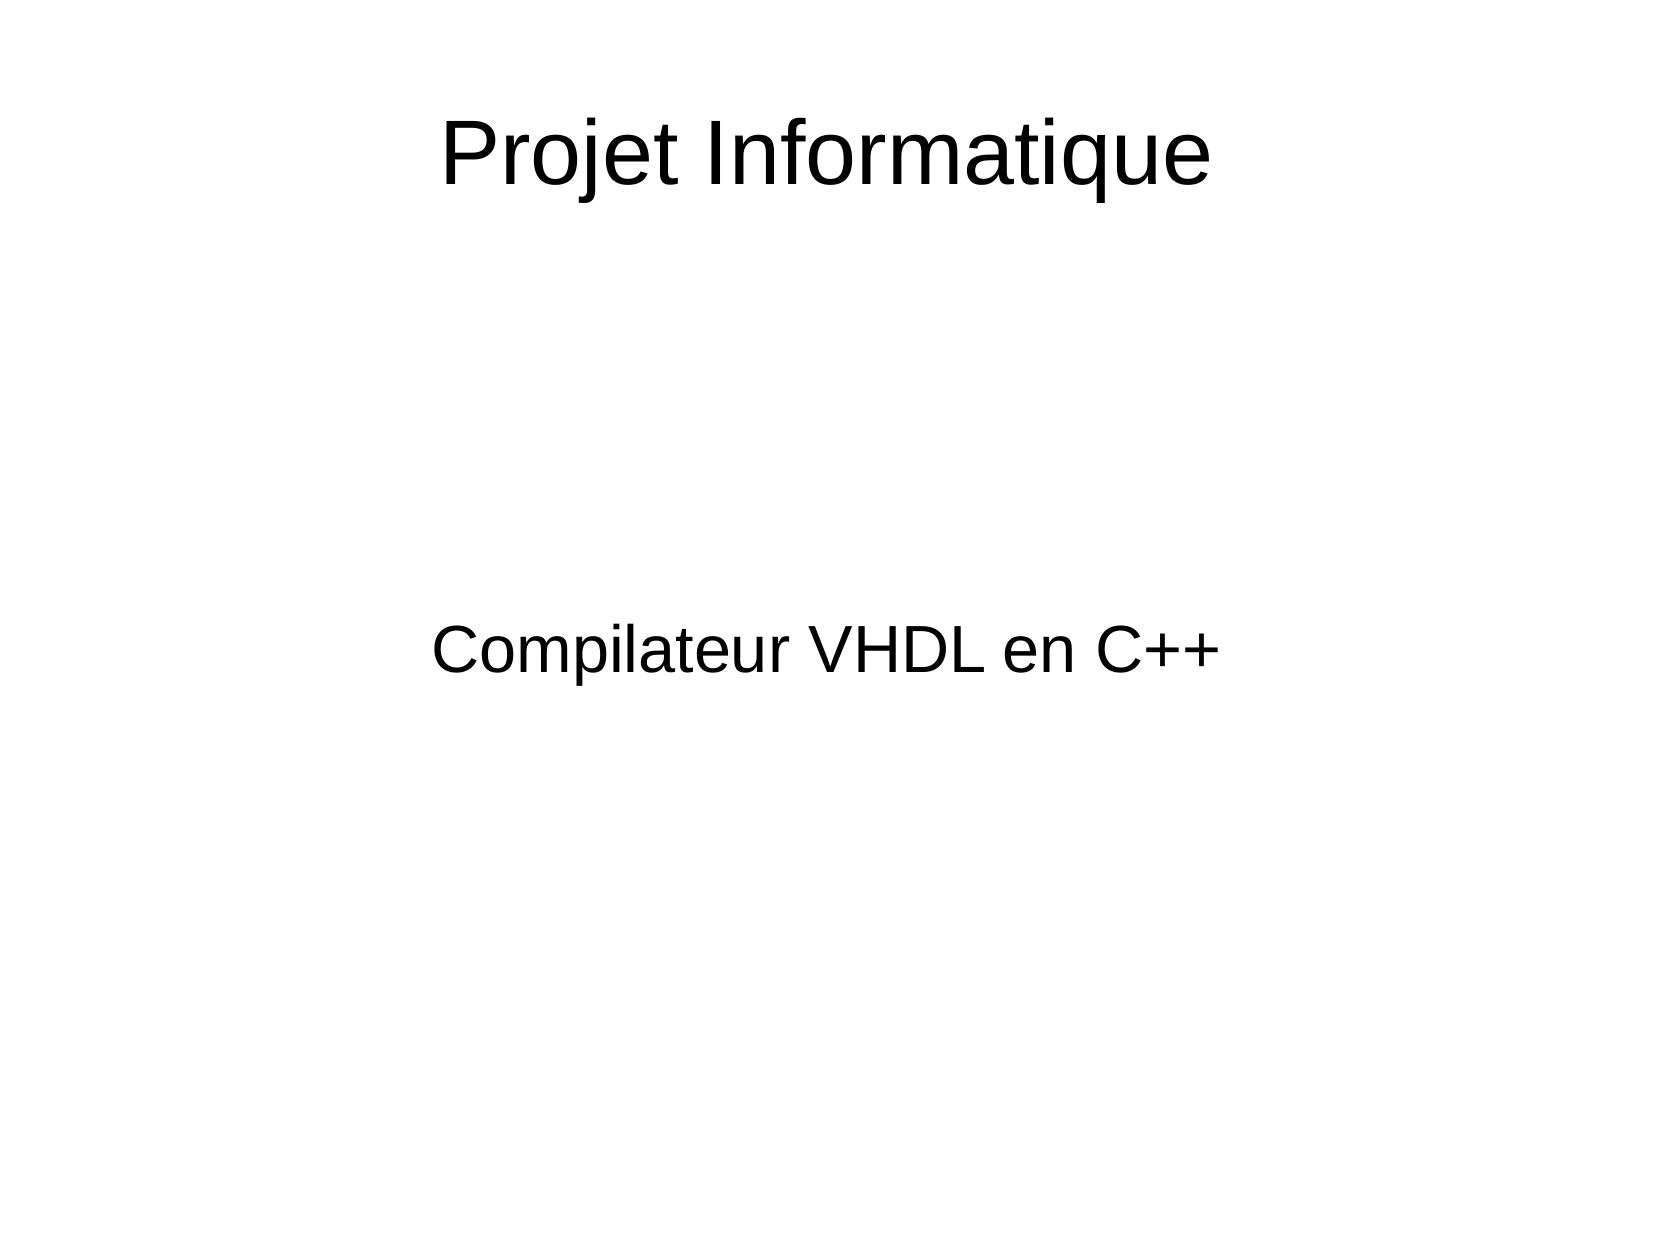

# Projet Informatique
Compilateur VHDL en C++